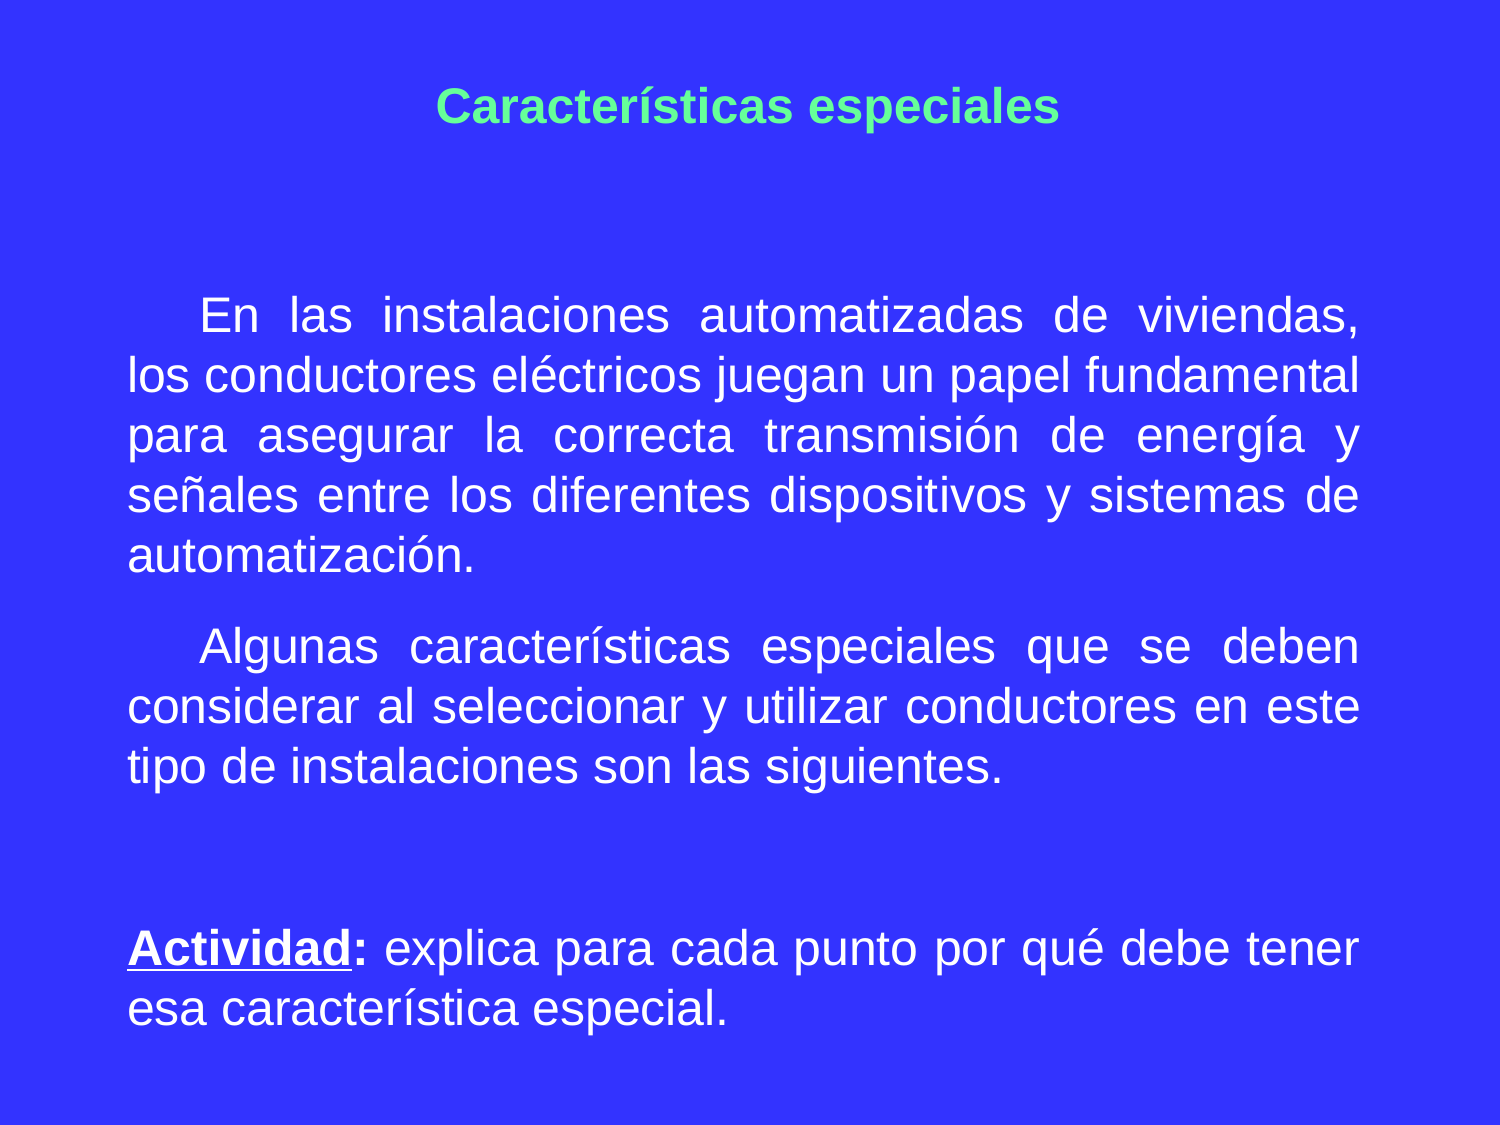

Características especiales
	En las instalaciones automatizadas de viviendas, los conductores eléctricos juegan un papel fundamental para asegurar la correcta transmisión de energía y señales entre los diferentes dispositivos y sistemas de automatización.
	Algunas características especiales que se deben considerar al seleccionar y utilizar conductores en este tipo de instalaciones son las siguientes.
Actividad: explica para cada punto por qué debe tener esa característica especial.